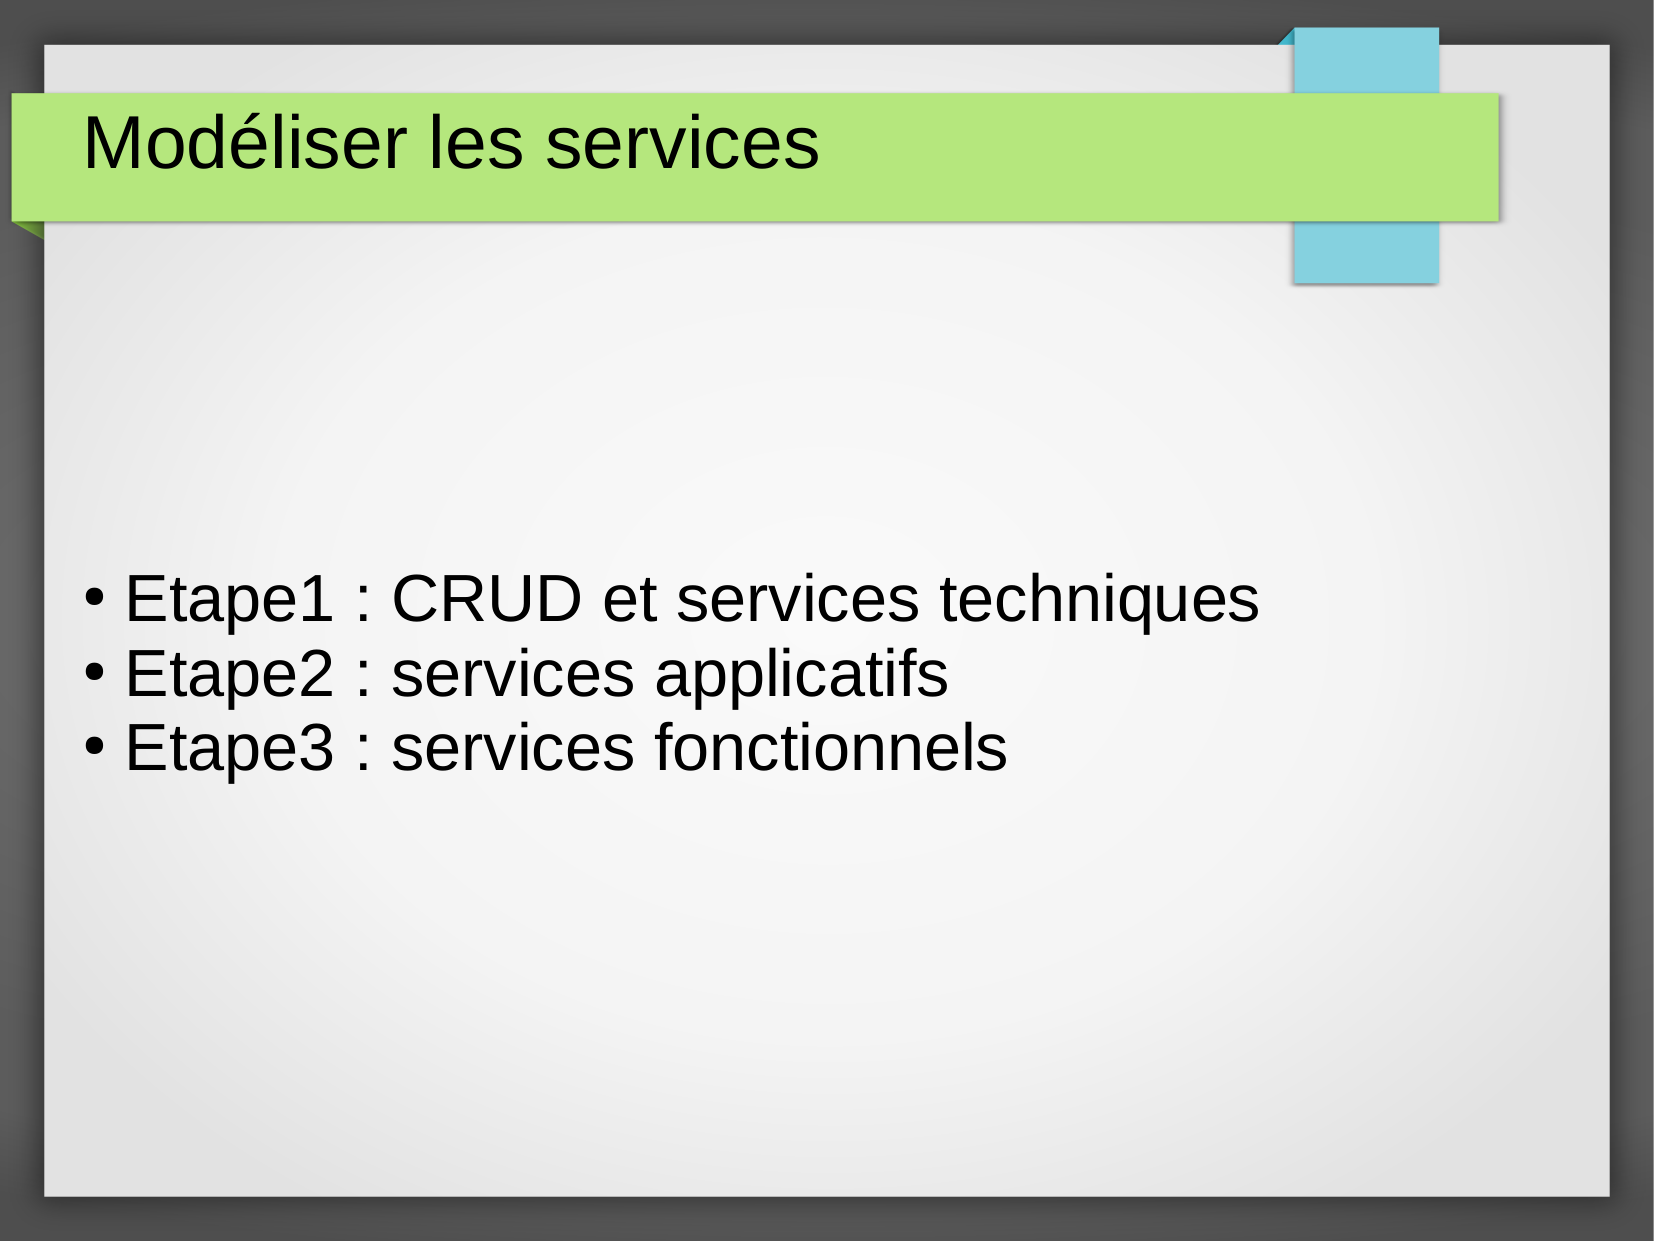

# Modéliser les services
 Etape1 : CRUD et services techniques
 Etape2 : services applicatifs
 Etape3 : services fonctionnels